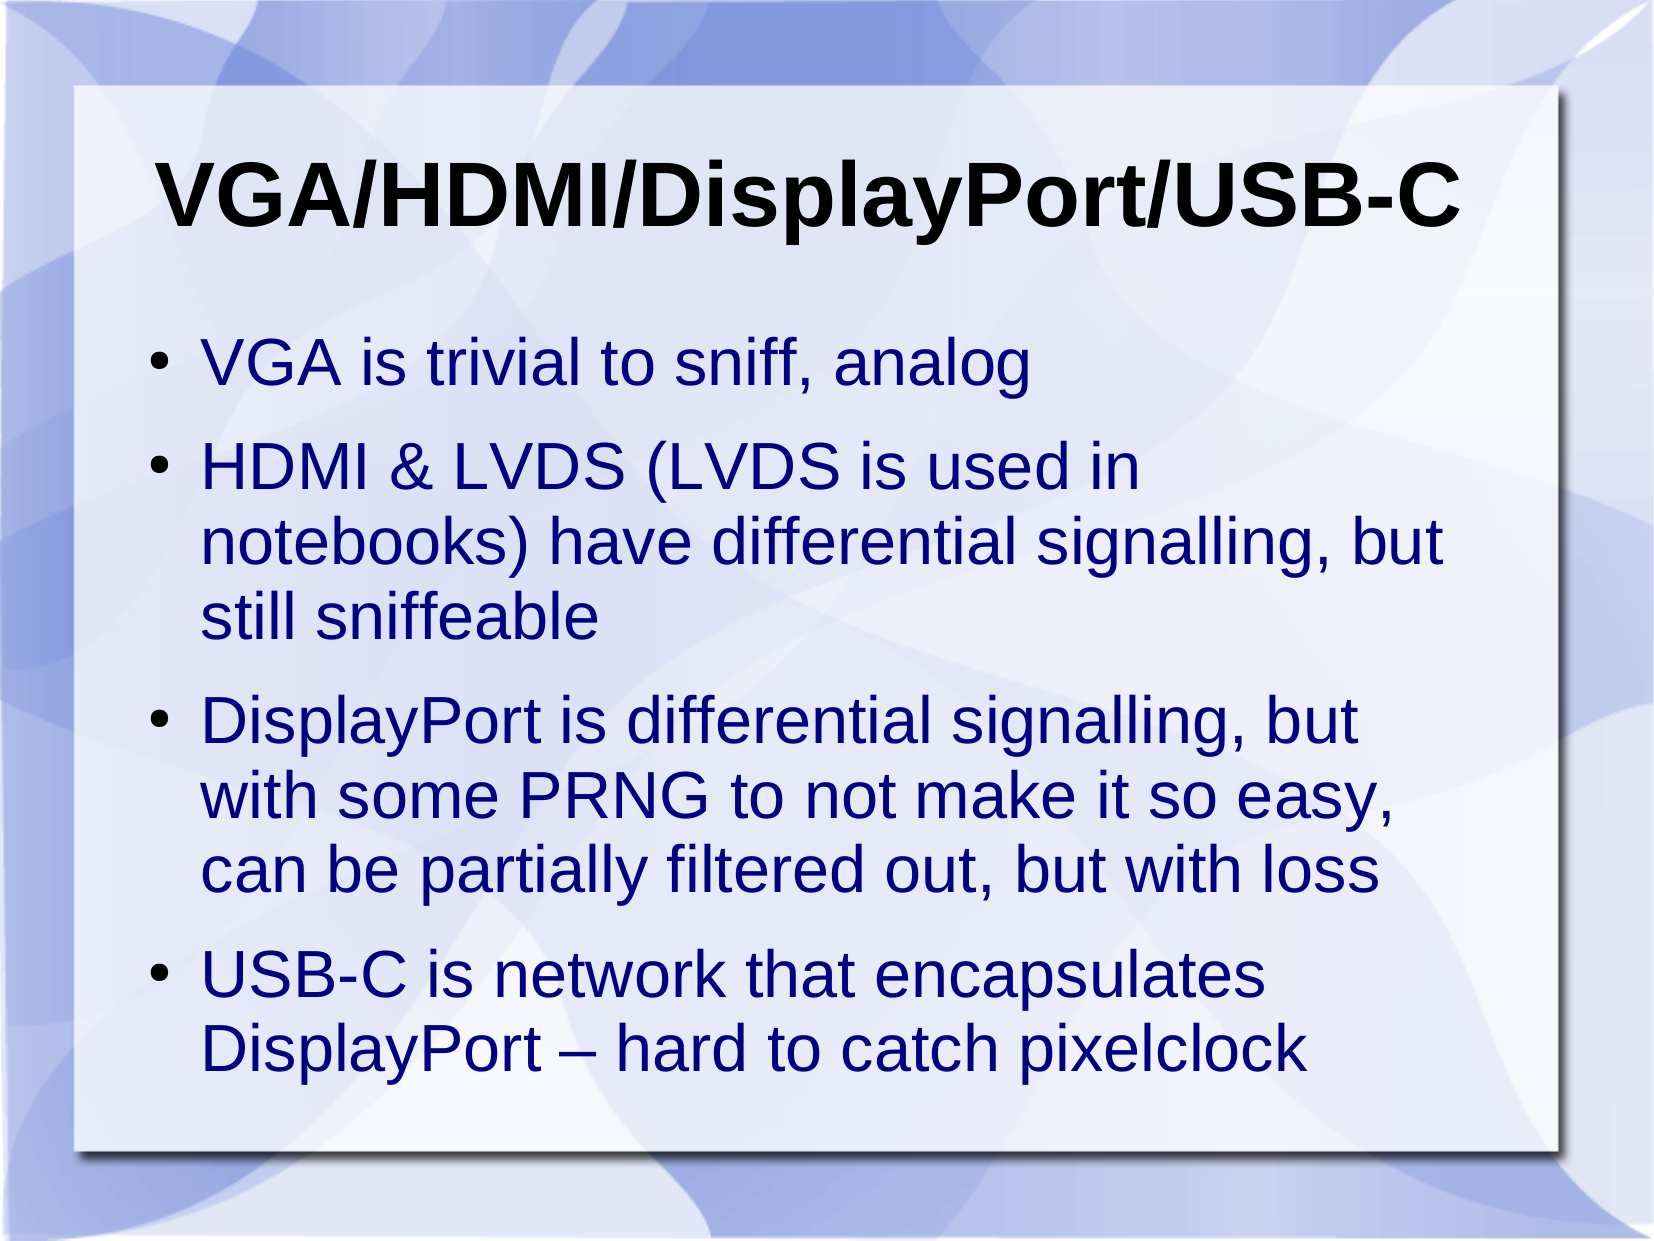

# VGA/HDMI/DisplayPort/USB-C
VGA is trivial to sniff, analog
HDMI & LVDS (LVDS is used in notebooks) have differential signalling, but still sniffeable
DisplayPort is differential signalling, but with some PRNG to not make it so easy, can be partially filtered out, but with loss
USB-C is network that encapsulates DisplayPort – hard to catch pixelclock